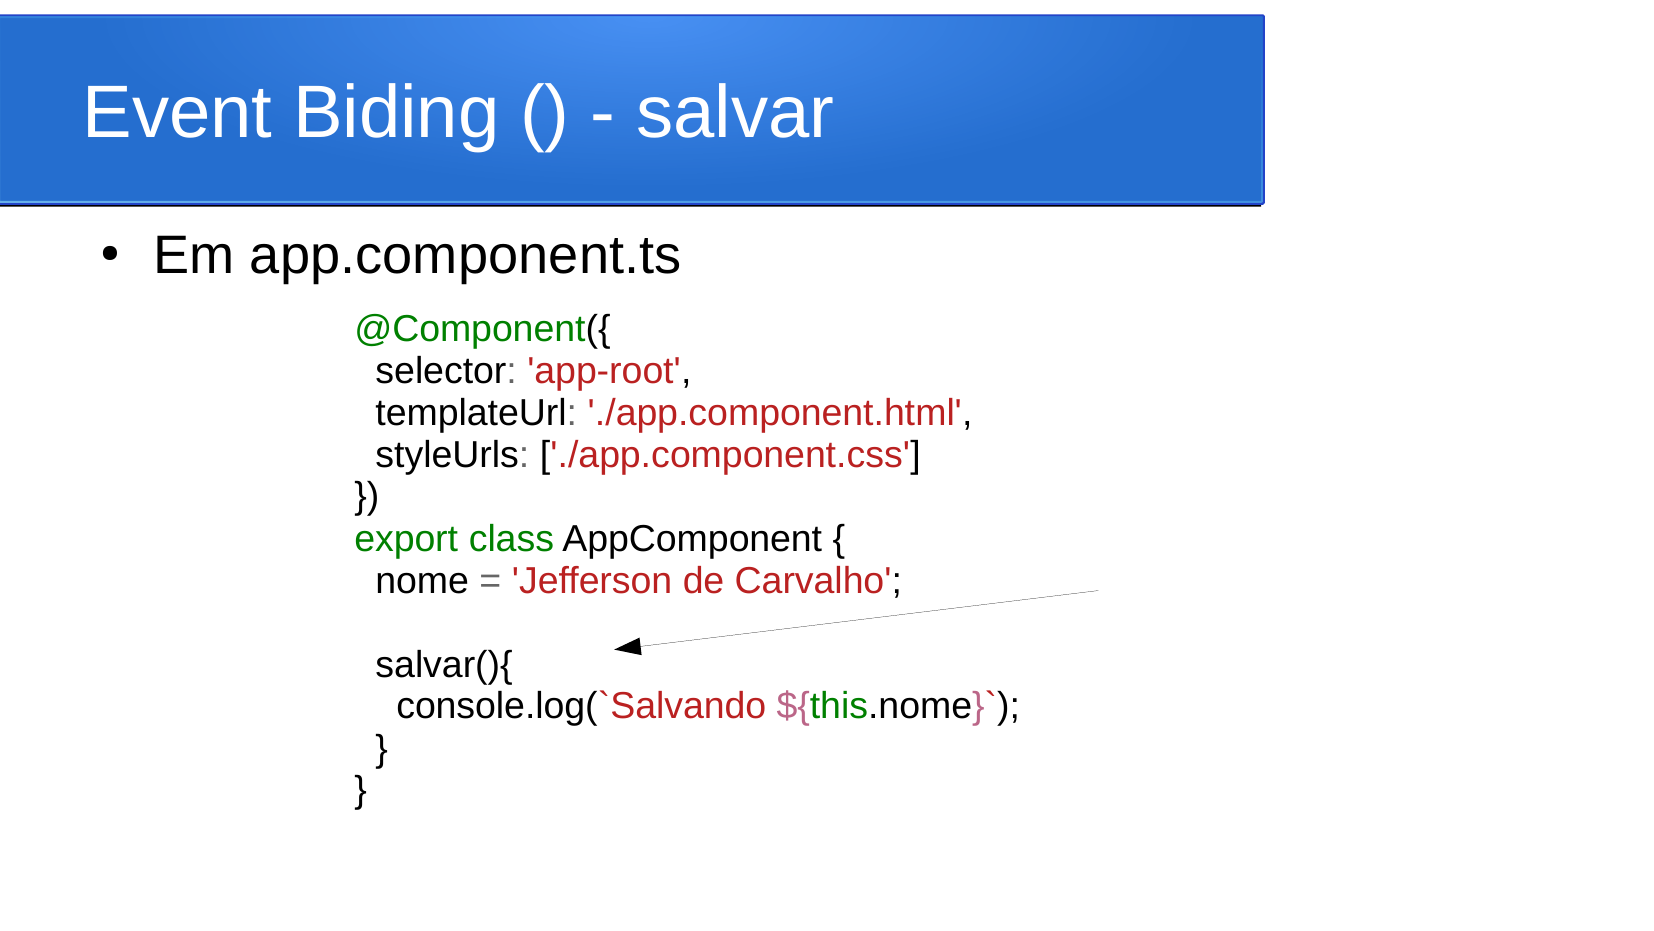

# Event Biding () - salvar
Em app.component.ts
@Component({
 selector: 'app-root',
 templateUrl: './app.component.html',
 styleUrls: ['./app.component.css']
})
export class AppComponent {
 nome = 'Jefferson de Carvalho';
 salvar(){
 console.log(`Salvando ${this.nome}`);
 }
}